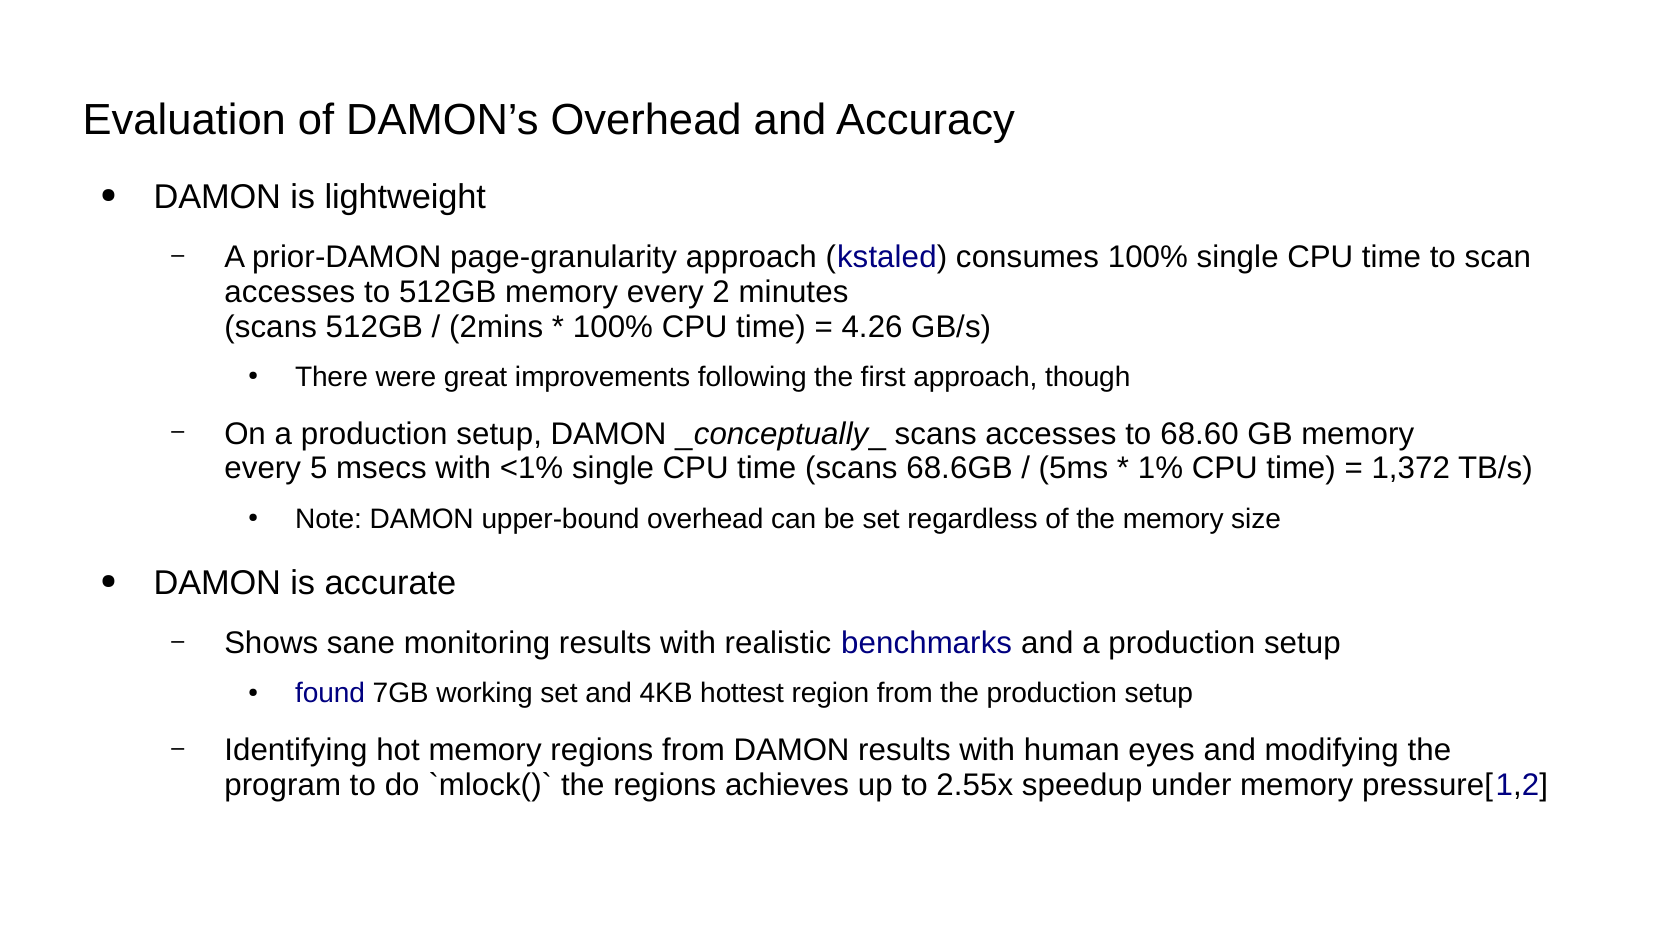

# Evaluation of DAMON’s Overhead and Accuracy
DAMON is lightweight
A prior-DAMON page-granularity approach (kstaled) consumes 100% single CPU time to scan accesses to 512GB memory every 2 minutes
(scans 512GB / (2mins * 100% CPU time) = 4.26 GB/s)
There were great improvements following the first approach, though
On a production setup, DAMON _conceptually_ scans accesses to 68.60 GB memory
every 5 msecs with <1% single CPU time (scans 68.6GB / (5ms * 1% CPU time) = 1,372 TB/s)
Note: DAMON upper-bound overhead can be set regardless of the memory size
DAMON is accurate
Shows sane monitoring results with realistic benchmarks and a production setup
found 7GB working set and 4KB hottest region from the production setup
Identifying hot memory regions from DAMON results with human eyes and modifying the program to do `mlock()` the regions achieves up to 2.55x speedup under memory pressure[1,2]